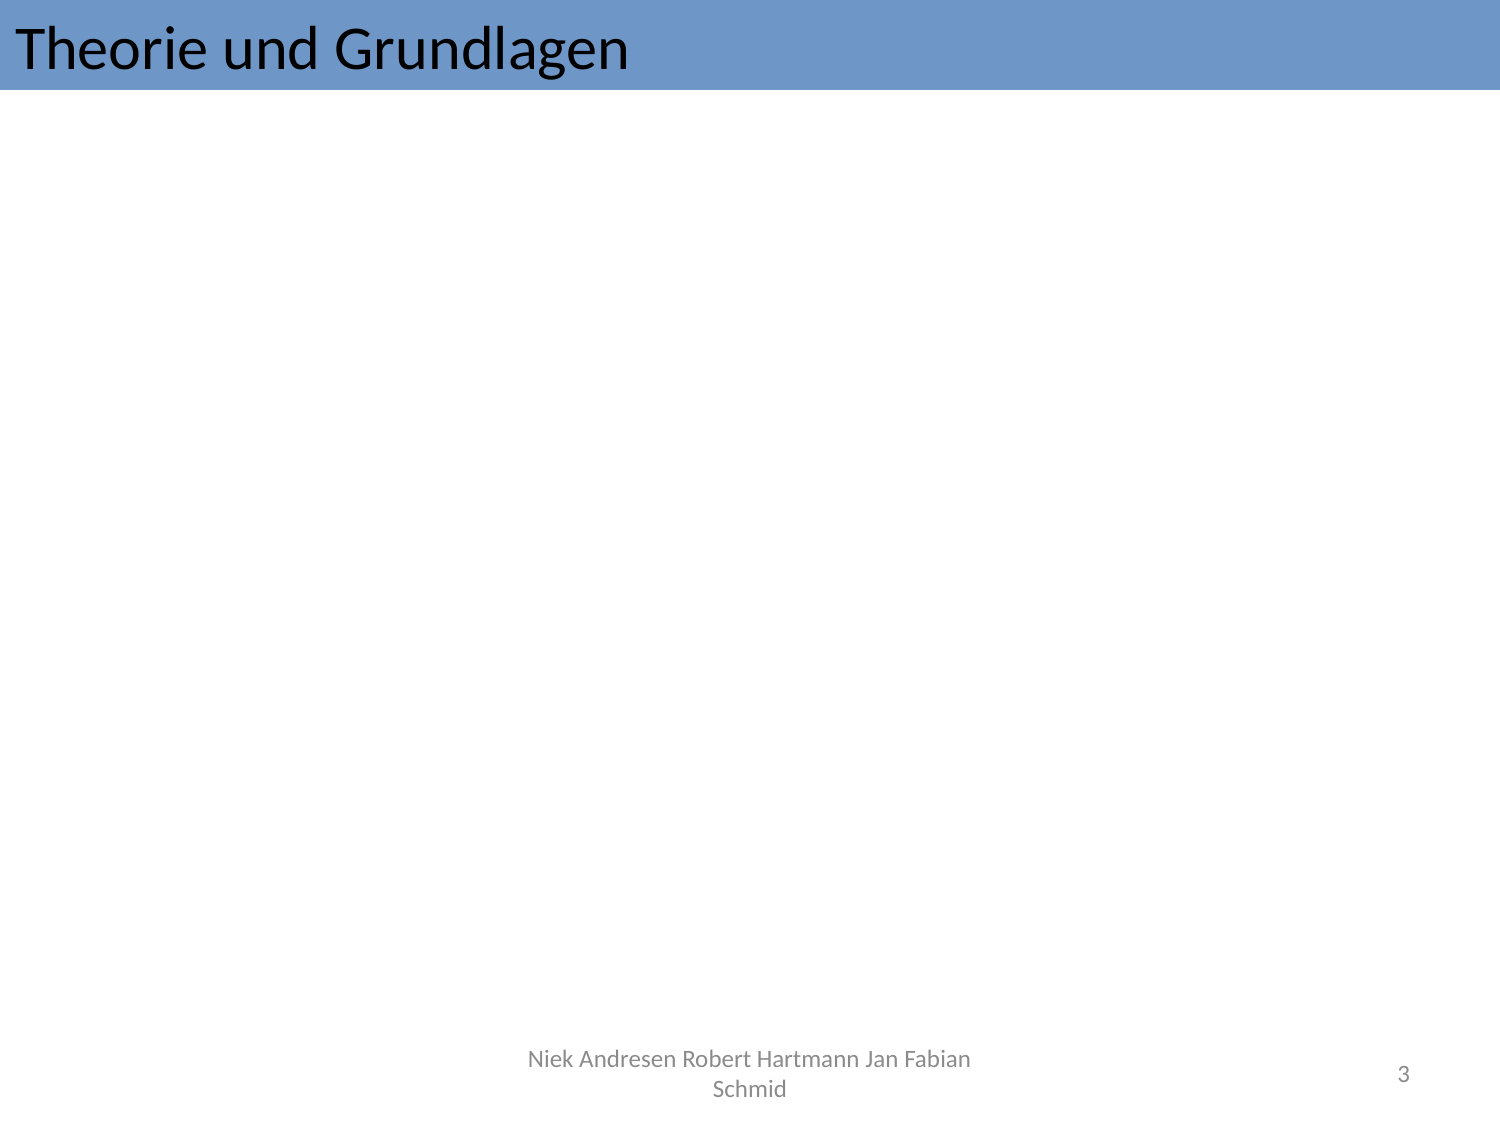

# Theorie und Grundlagen
Niek Andresen Robert Hartmann Jan Fabian Schmid